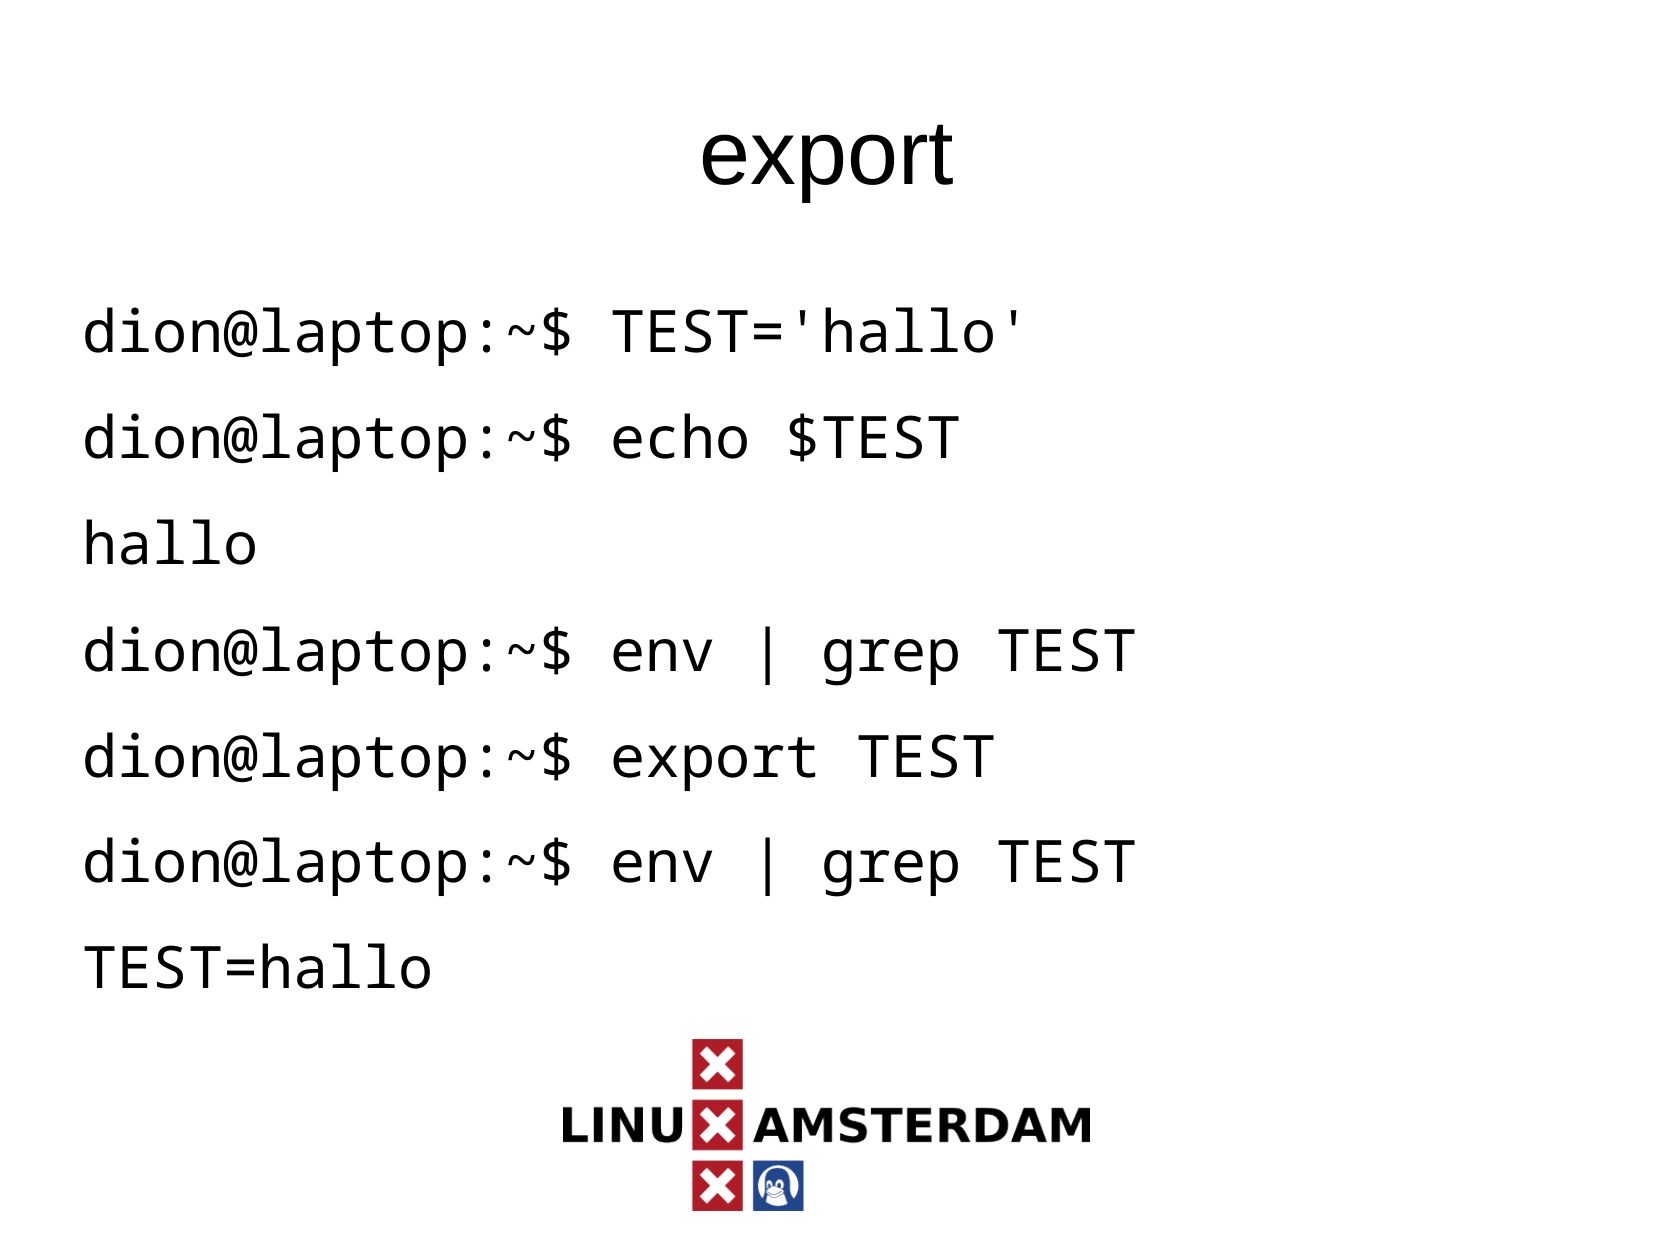

# export
dion@laptop:~$ TEST='hallo'
dion@laptop:~$ echo $TEST
hallo
dion@laptop:~$ env | grep TEST
dion@laptop:~$ export TEST
dion@laptop:~$ env | grep TEST
TEST=hallo